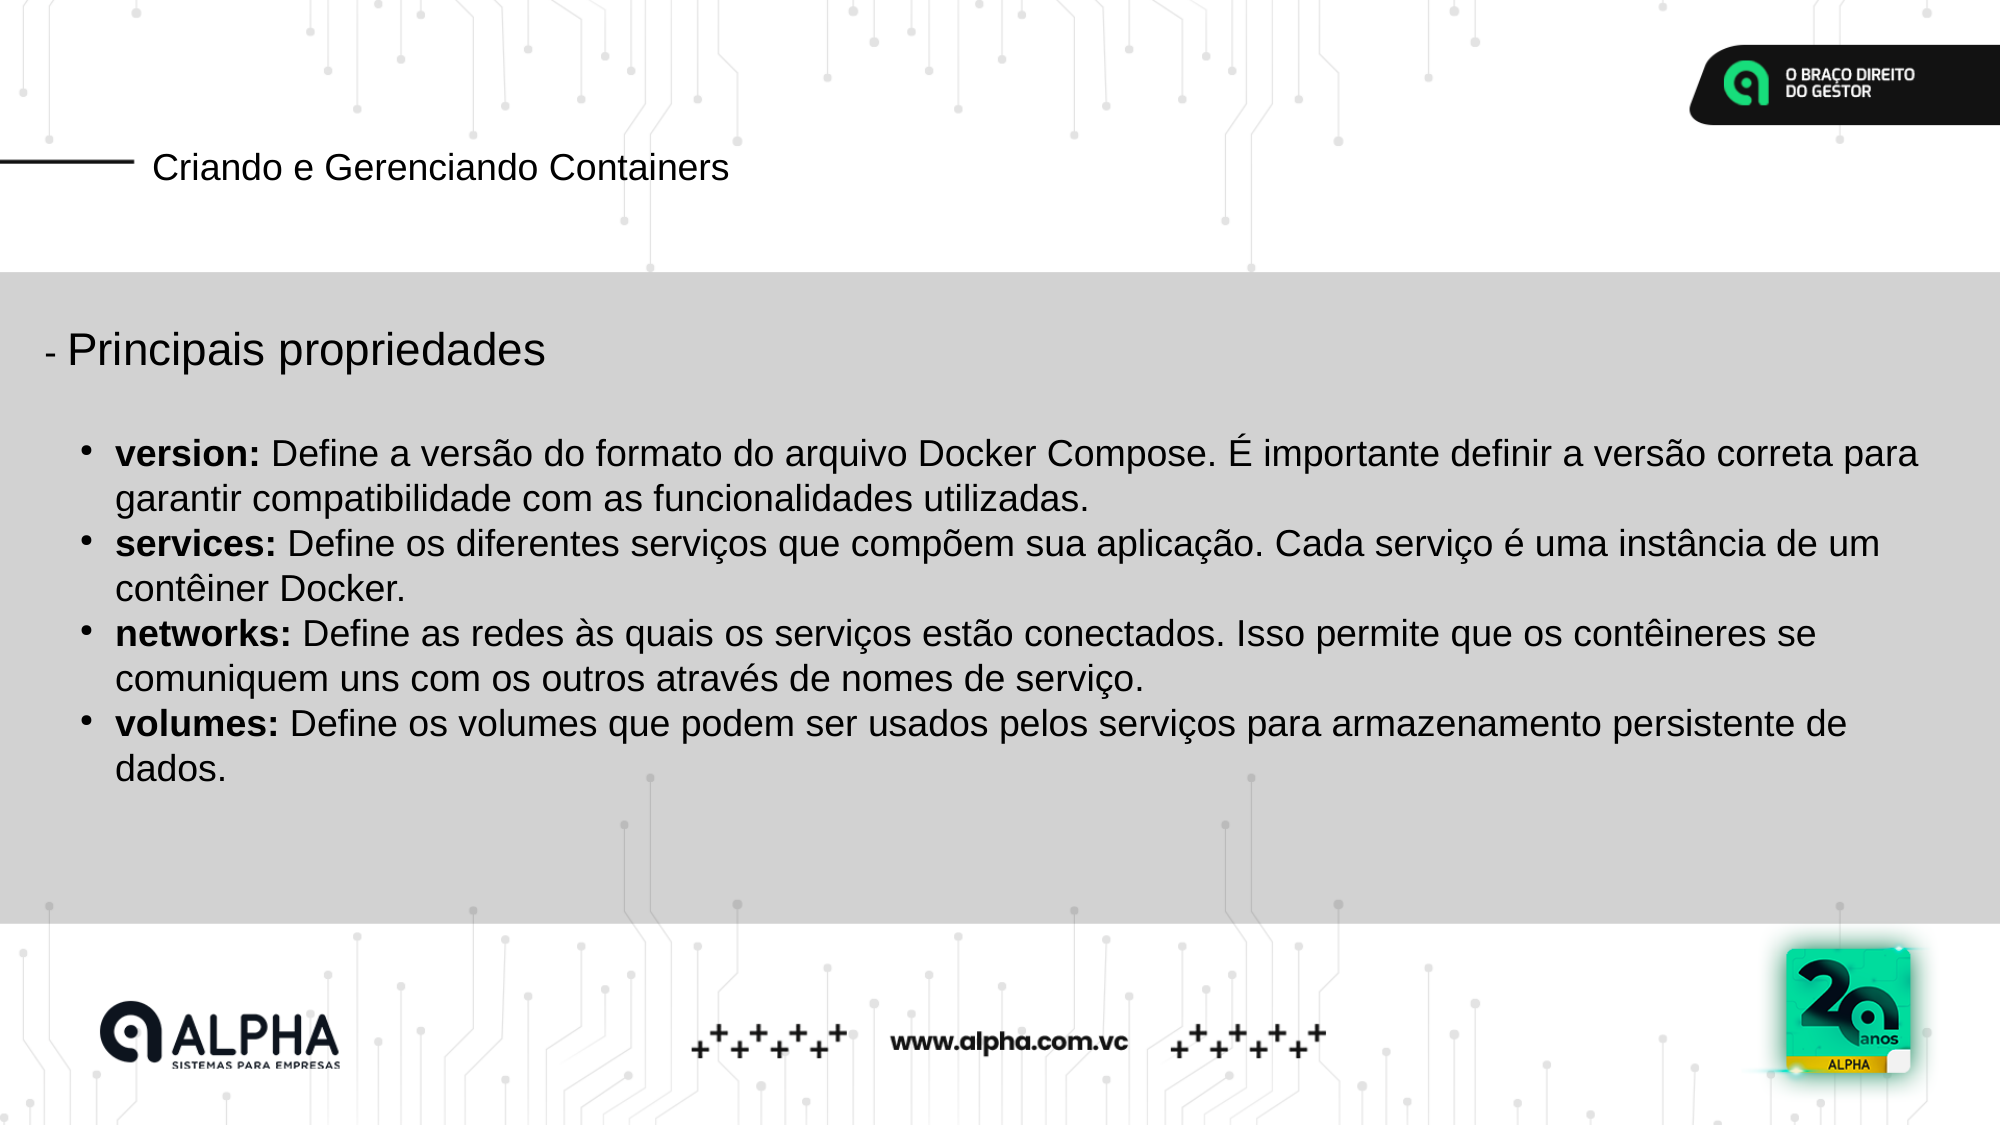

Criando e Gerenciando Containers
- Principais propriedades
version: Define a versão do formato do arquivo Docker Compose. É importante definir a versão correta para garantir compatibilidade com as funcionalidades utilizadas.
services: Define os diferentes serviços que compõem sua aplicação. Cada serviço é uma instância de um contêiner Docker.
networks: Define as redes às quais os serviços estão conectados. Isso permite que os contêineres se comuniquem uns com os outros através de nomes de serviço.
volumes: Define os volumes que podem ser usados pelos serviços para armazenamento persistente de dados.